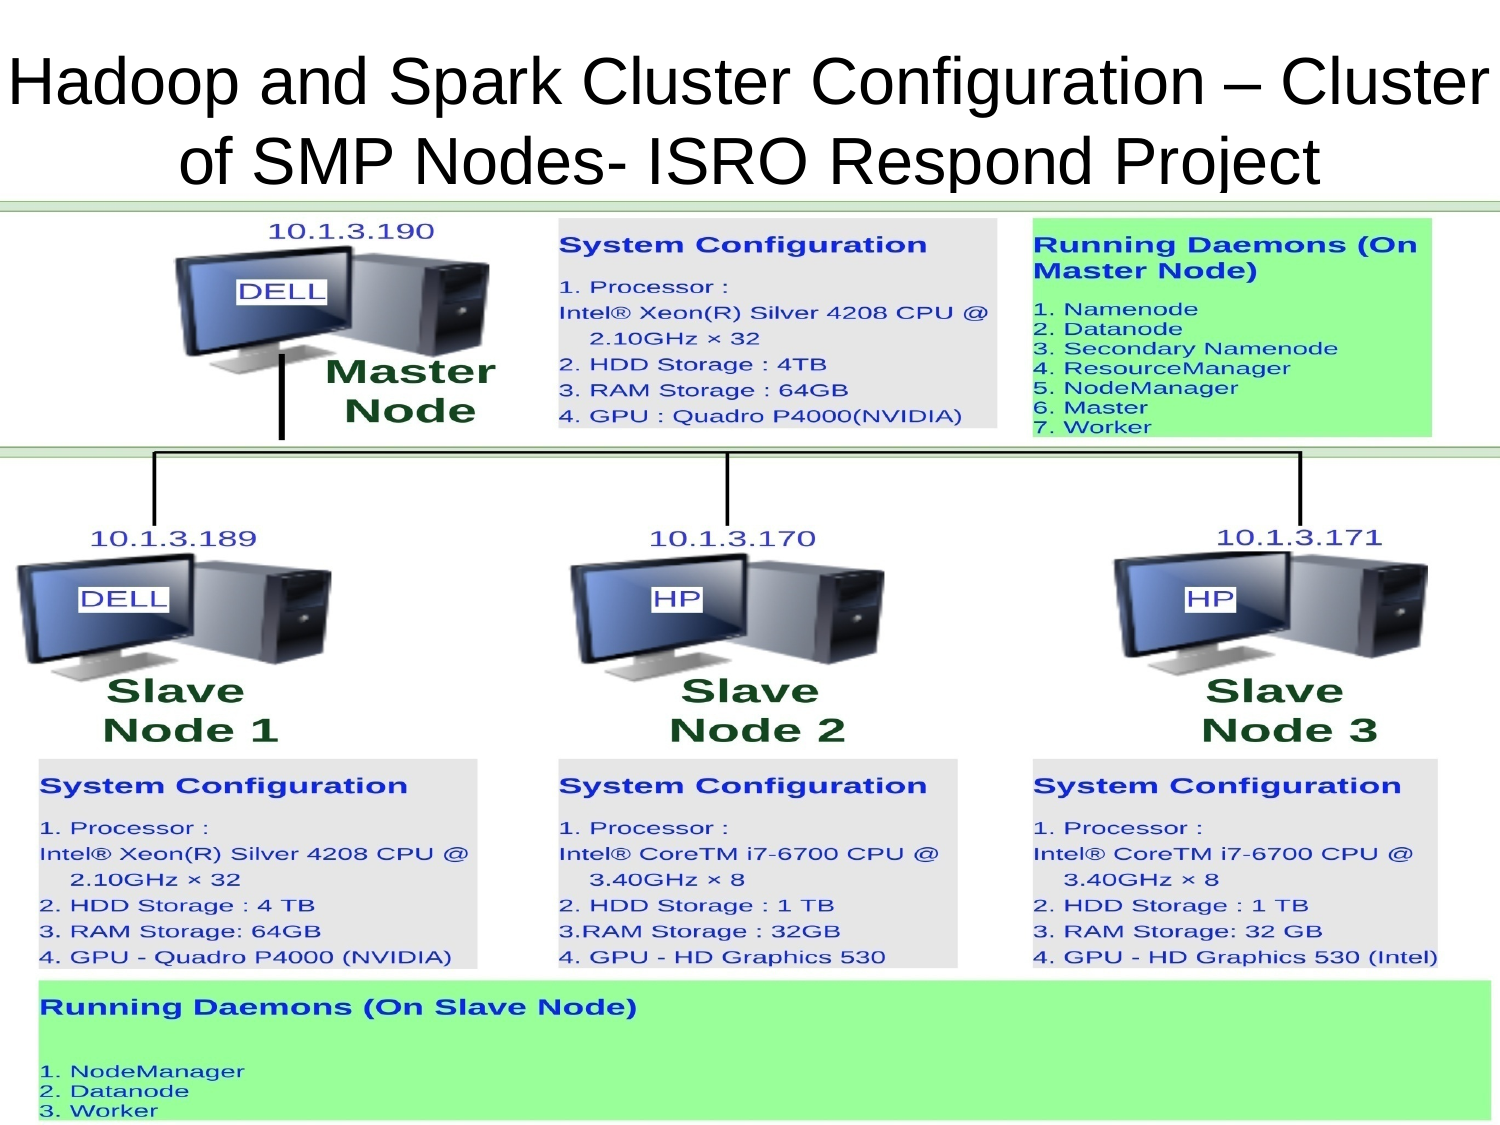

# Hadoop and Spark Cluster Configuration – Cluster of SMP Nodes- ISRO Respond Project